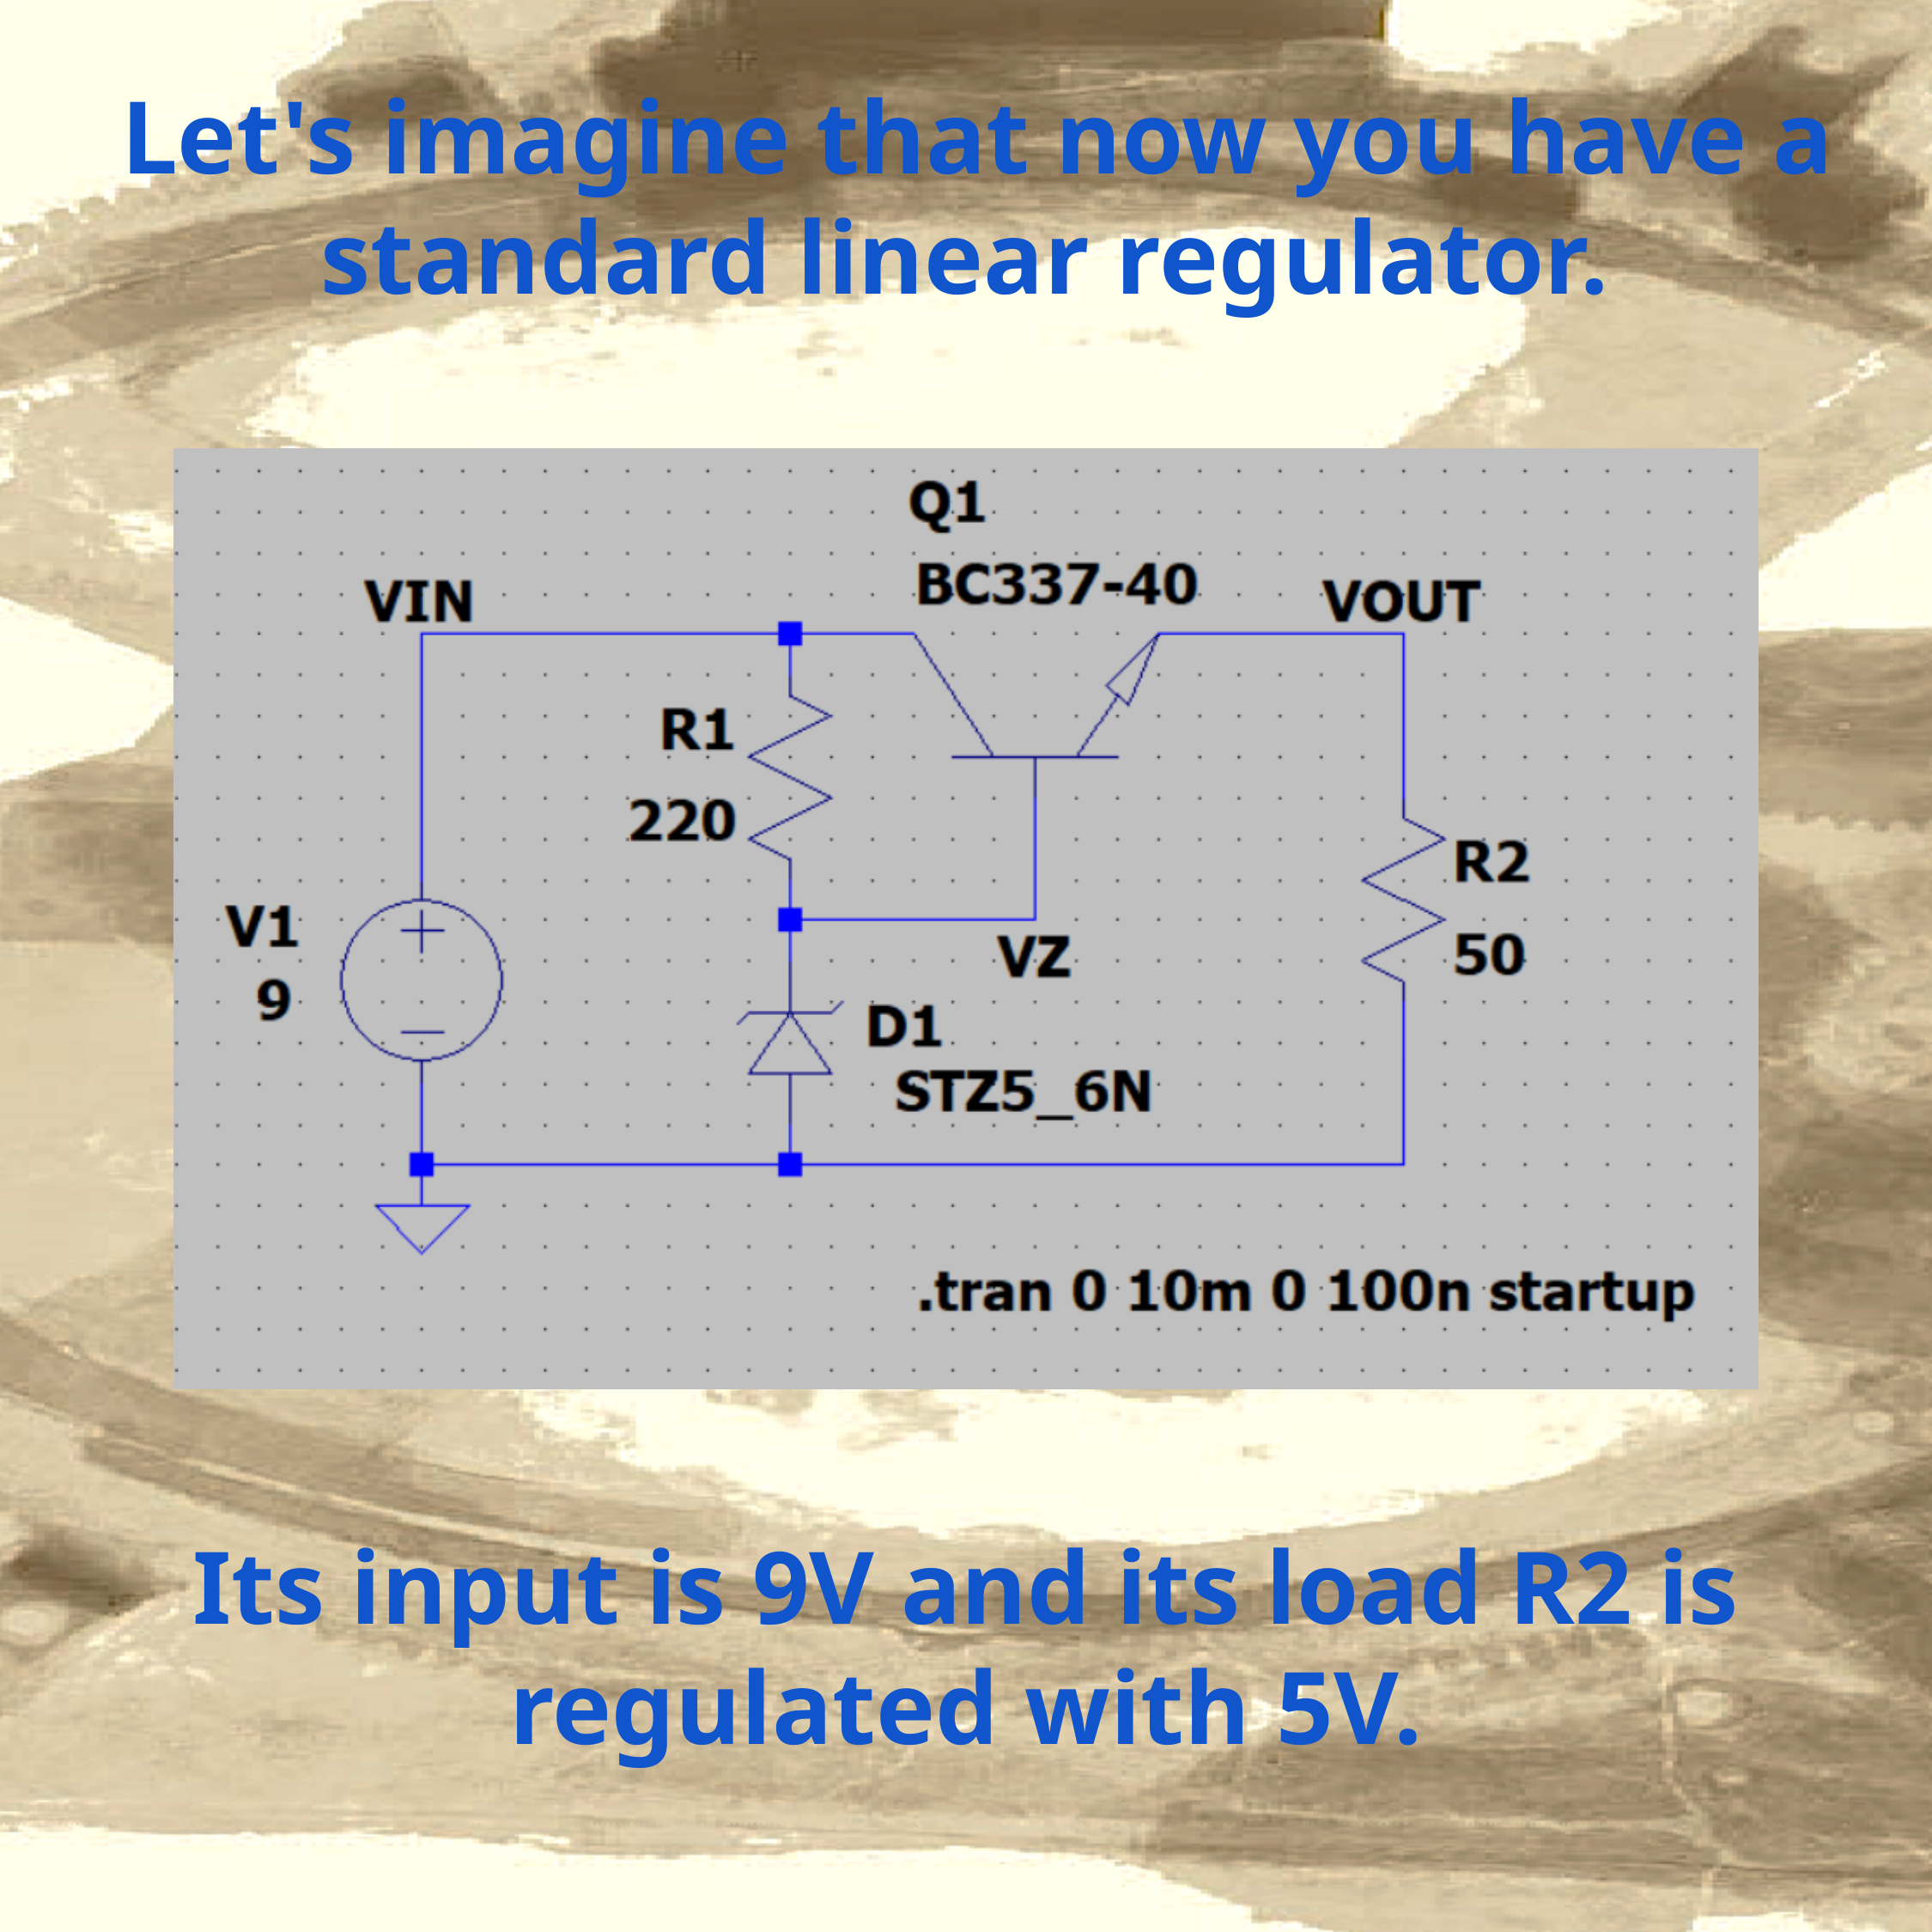

Let's imagine that now you have a standard linear regulator.
Its input is 9V and its load R2 is regulated with 5V.